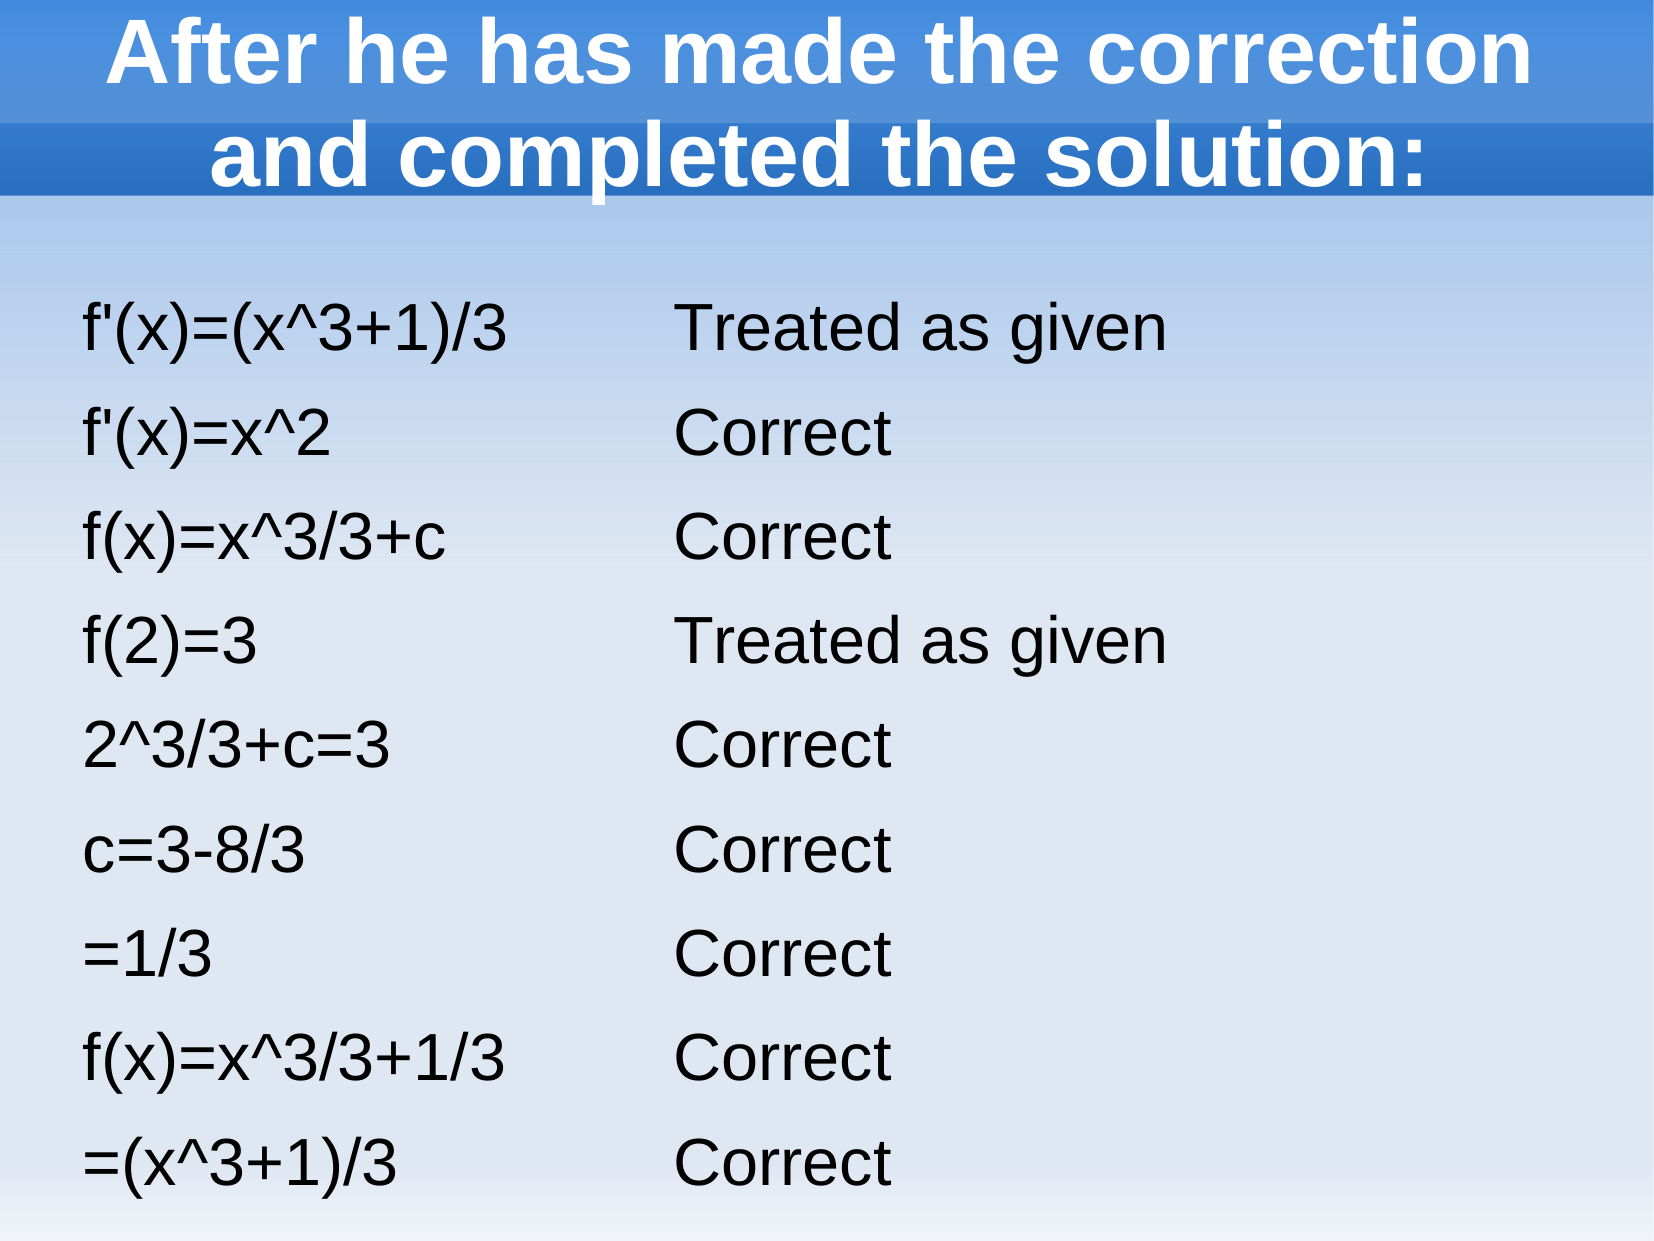

# After he has made the correction and completed the solution:
f'(x)=(x^3+1)/3			Treated as given
f'(x)=x^2					Correct
f(x)=x^3/3+c				Correct
f(2)=3						Treated as given
2^3/3+c=3				Correct
c=3-8/3					Correct
=1/3							Correct
f(x)=x^3/3+1/3			Correct
=(x^3+1)/3				Correct